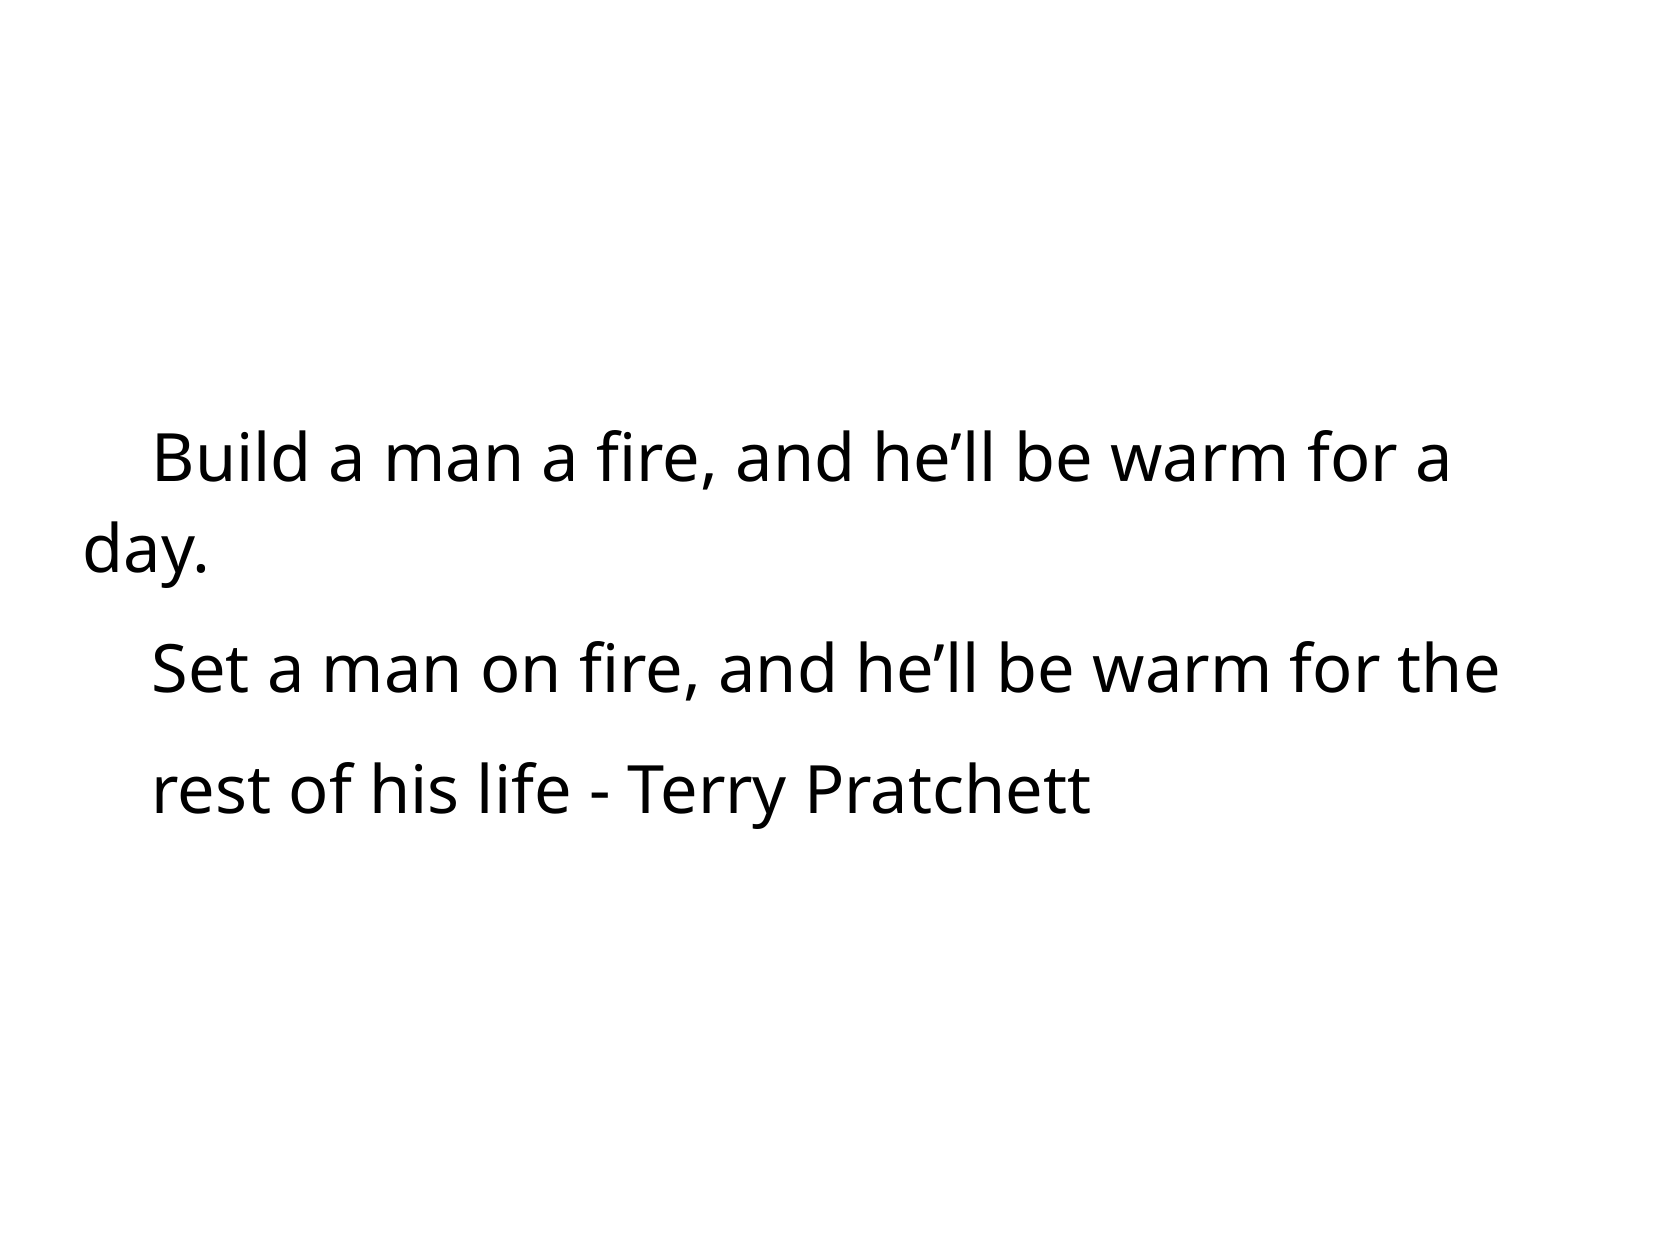

# Build a man a fire, and he’ll be warm for a day.
 Set a man on fire, and he’ll be warm for the
 rest of his life - Terry Pratchett